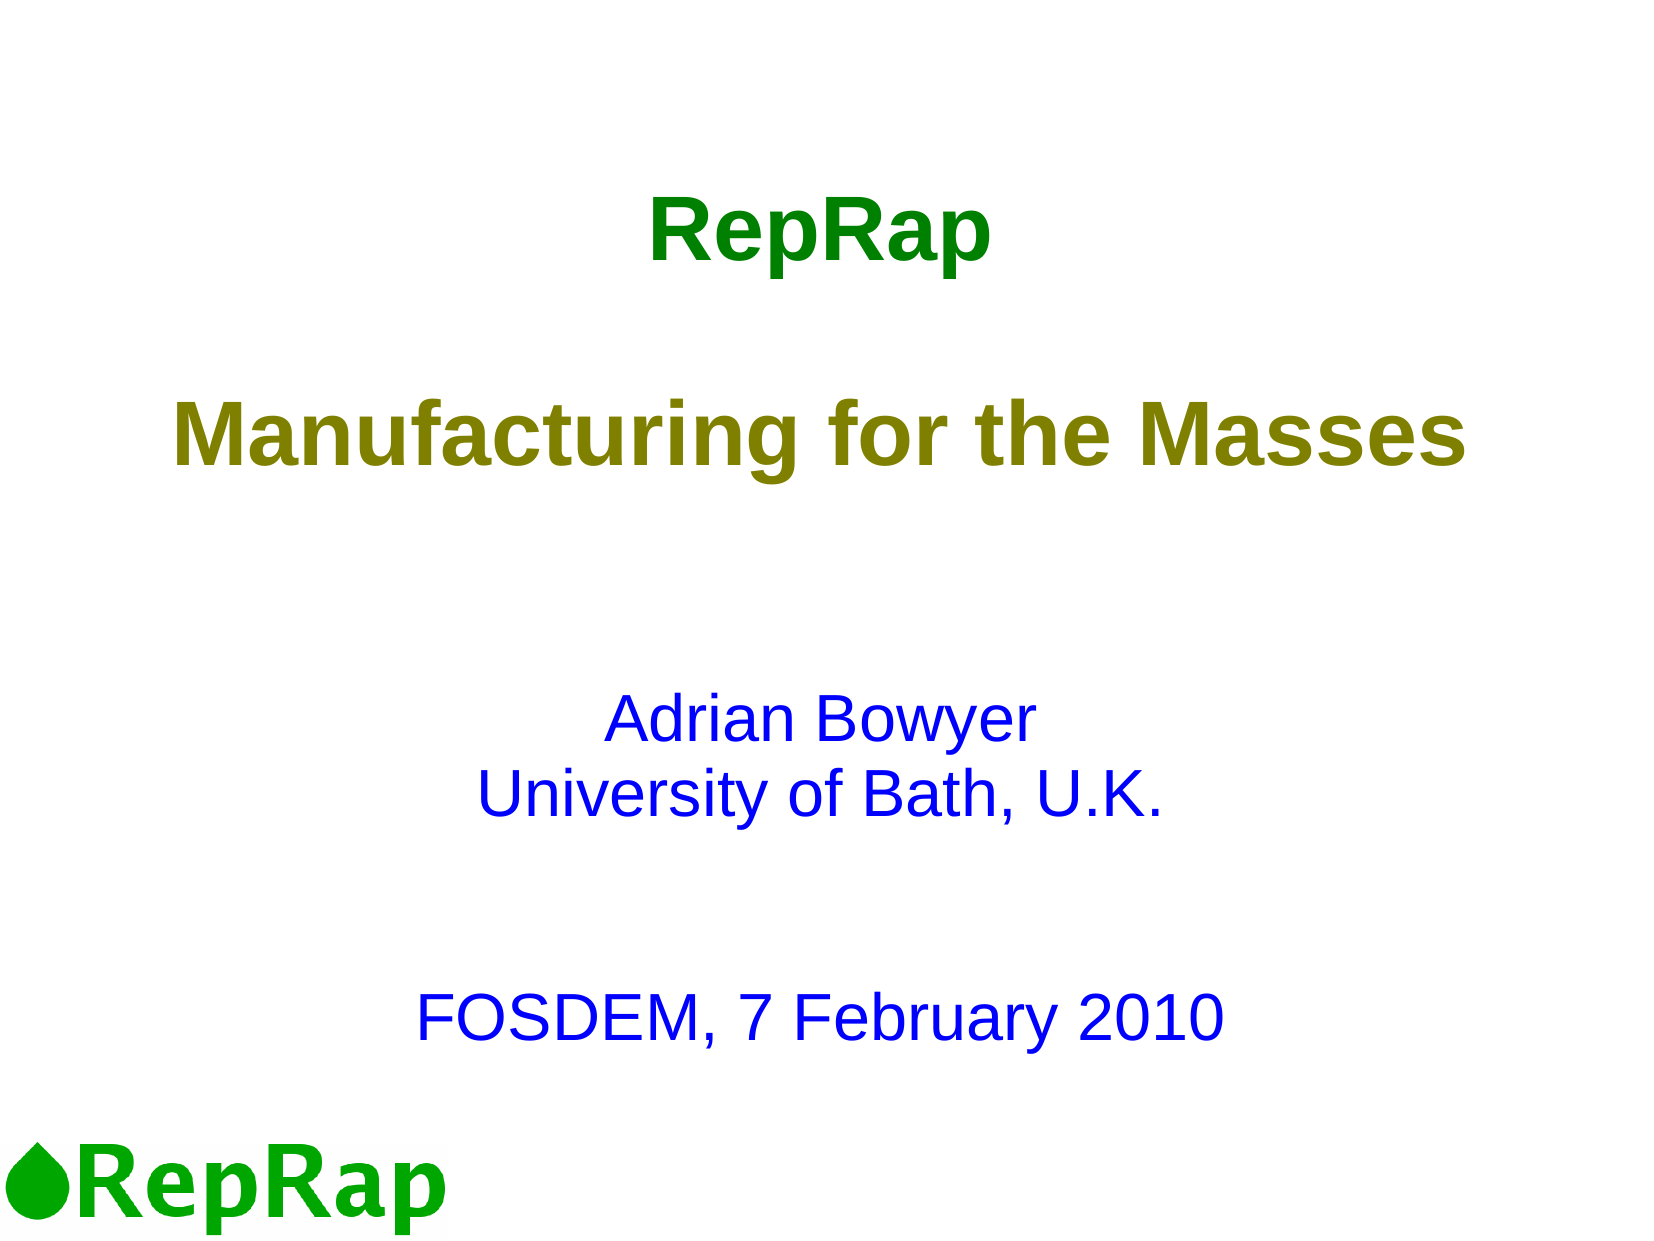

# RepRap Manufacturing for the Masses
Adrian Bowyer
University of Bath, U.K.
FOSDEM, 7 February 2010